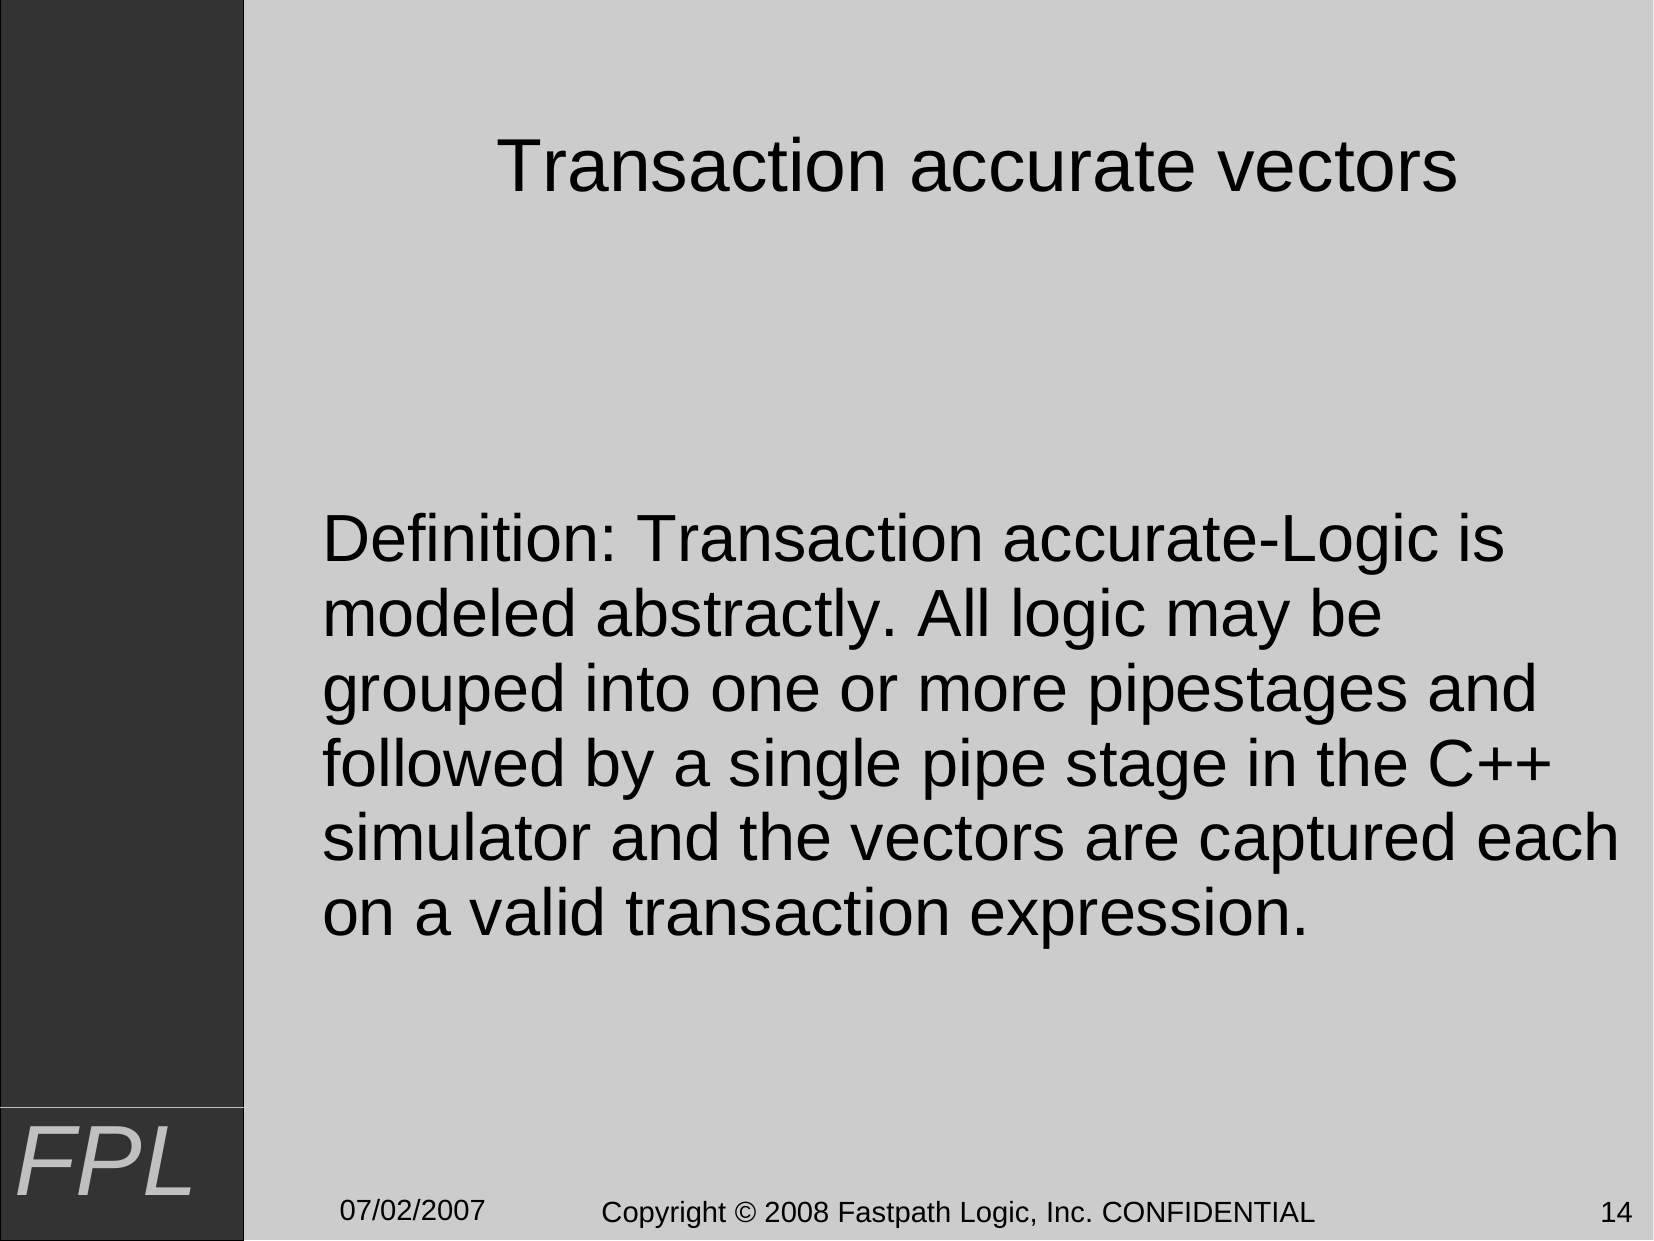

# Transaction accurate vectors
Definition: Transaction accurate-Logic is modeled abstractly. All logic may be grouped into one or more pipestages and followed by a single pipe stage in the C++ simulator and the vectors are captured each on a valid transaction expression.
07/02/2007
14
© 2007 FASTPATH LOGIC INC.